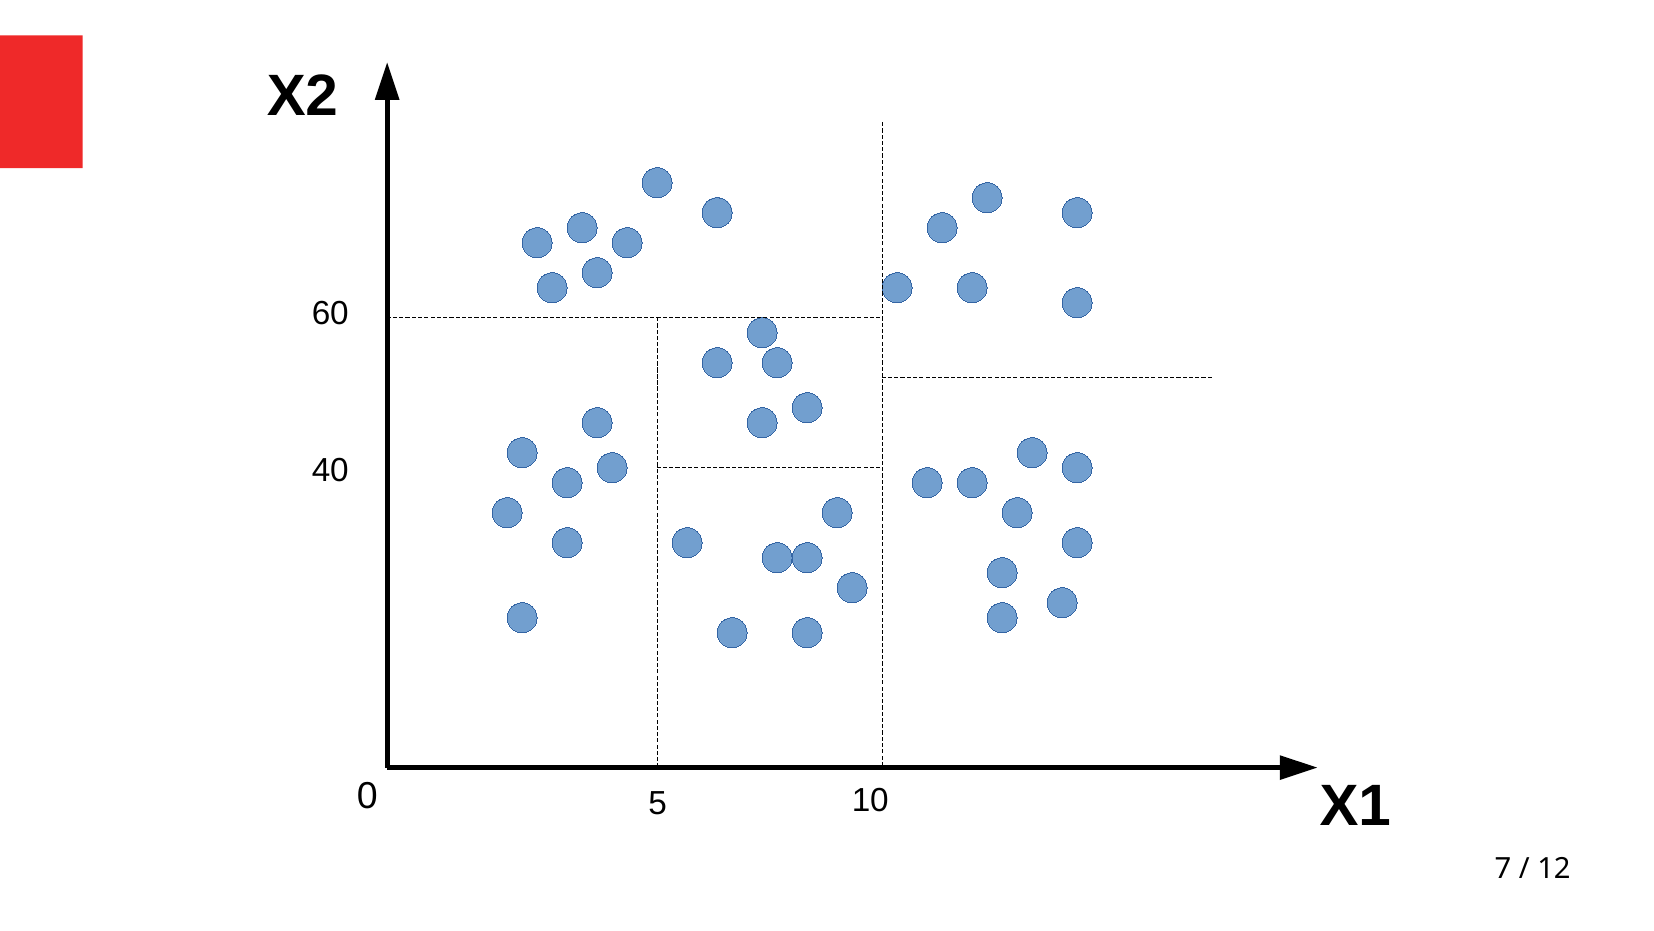

X2
60
40
X1
0
10
5
7